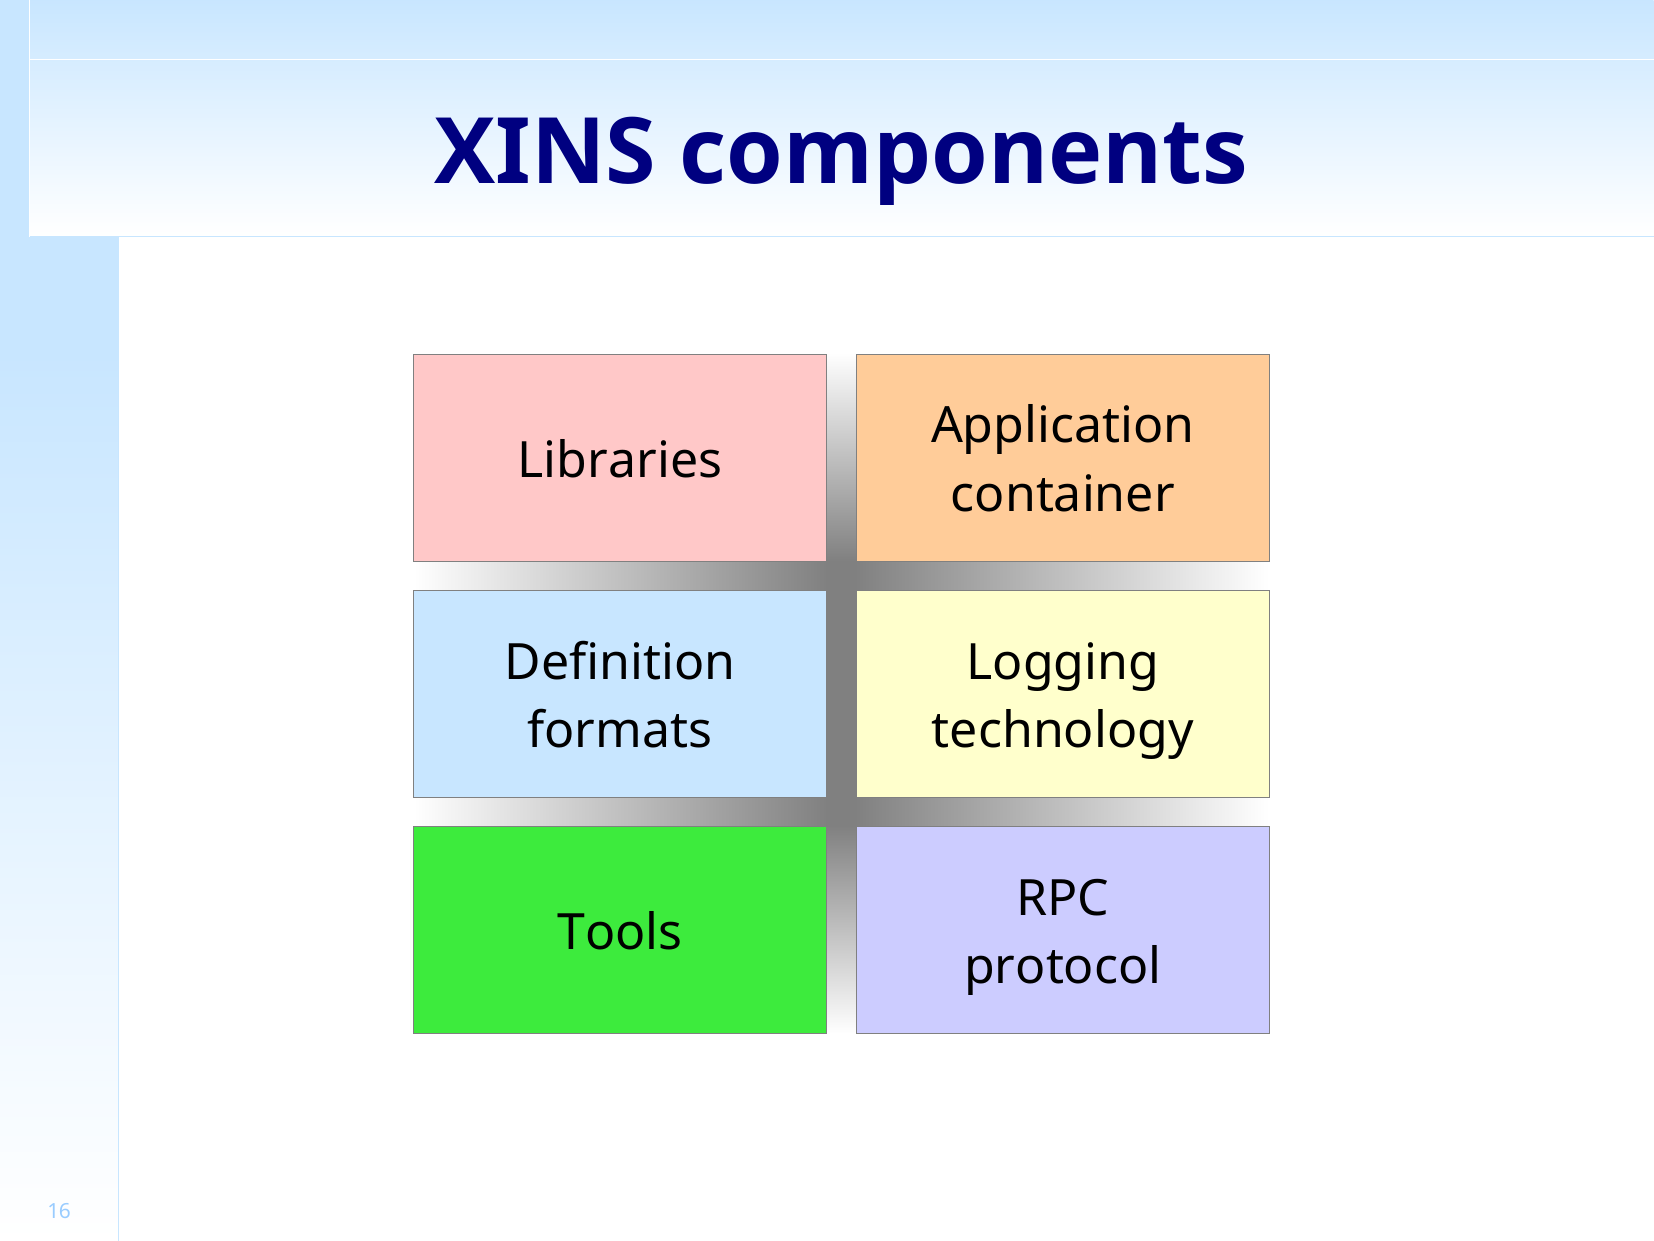

# XINS components
Libraries
Application
container
Definition
formats
Logging
technology
Tools
RPC
protocol